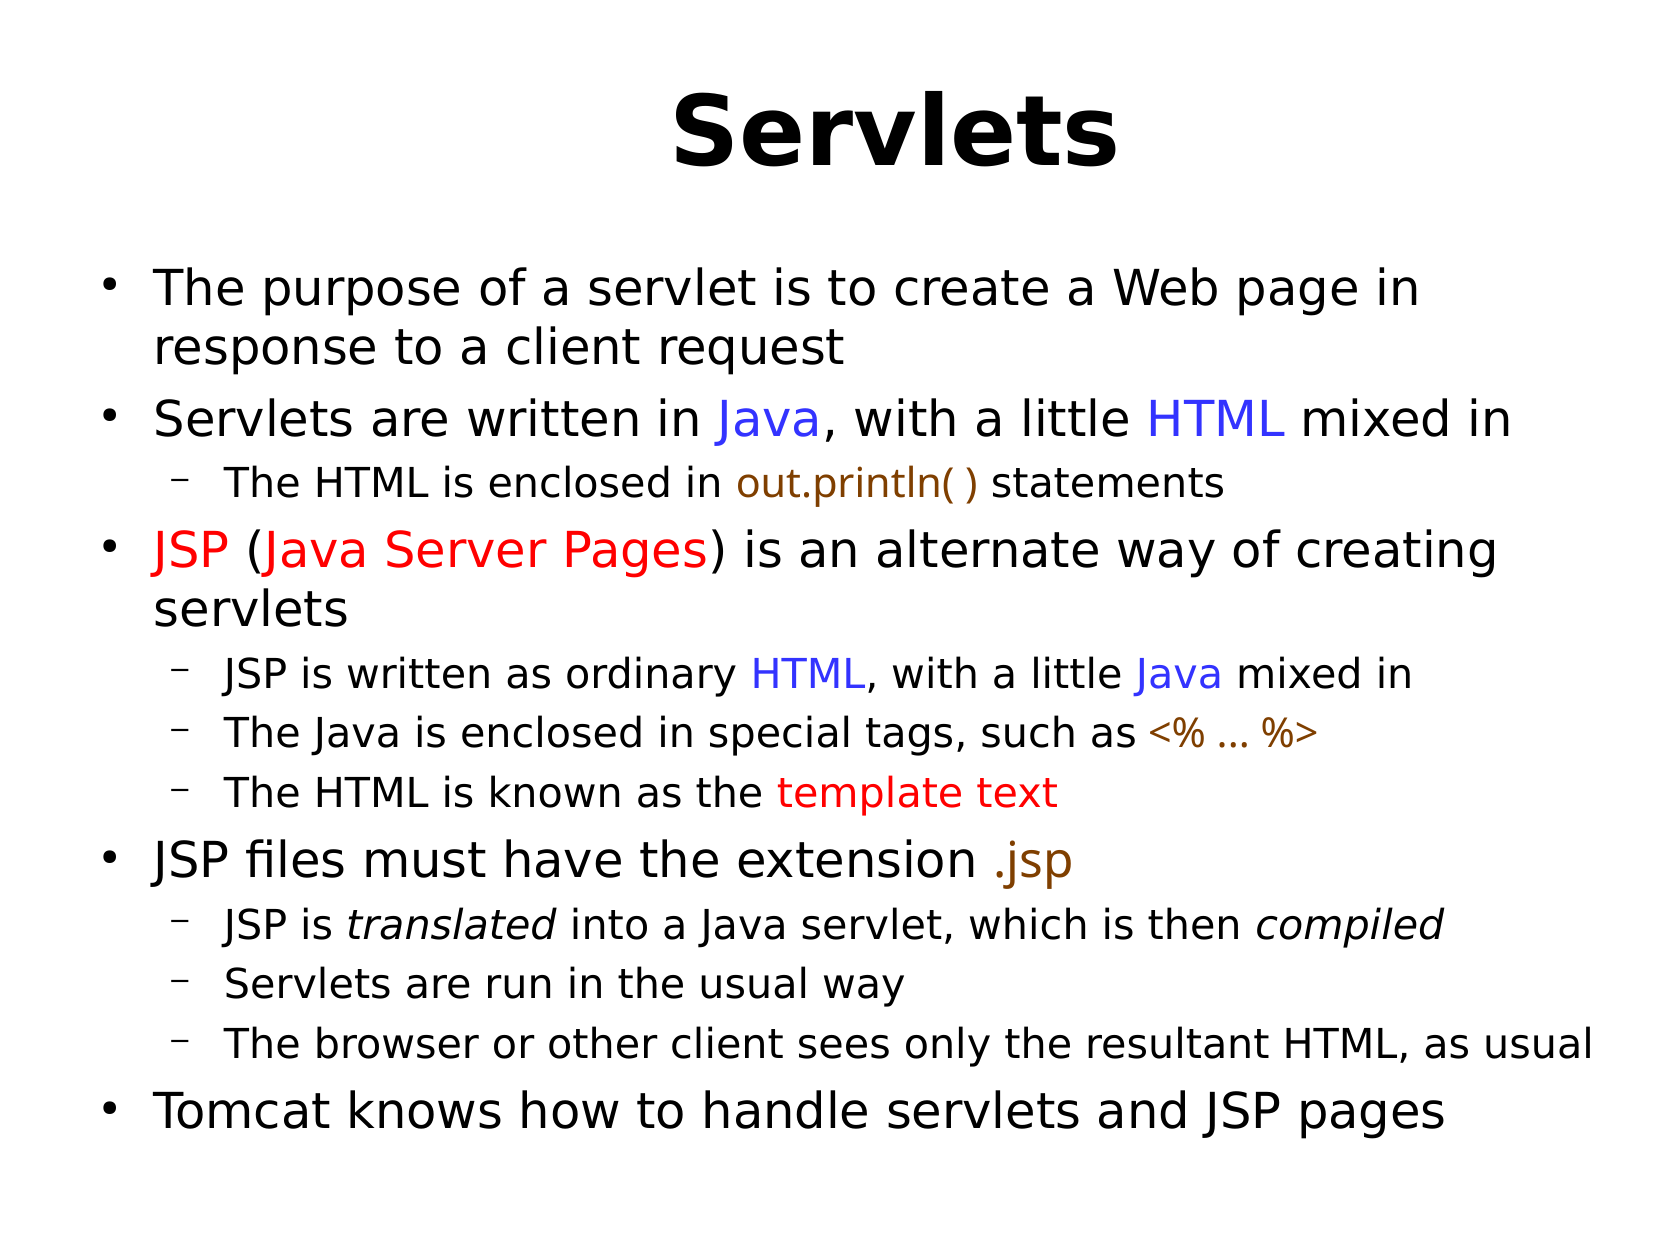

# Servlets
The purpose of a servlet is to create a Web page in response to a client request
Servlets are written in Java, with a little HTML mixed in
The HTML is enclosed in out.println( ) statements
JSP (Java Server Pages) is an alternate way of creating servlets
JSP is written as ordinary HTML, with a little Java mixed in
The Java is enclosed in special tags, such as <% ... %>
The HTML is known as the template text
JSP files must have the extension .jsp
JSP is translated into a Java servlet, which is then compiled
Servlets are run in the usual way
The browser or other client sees only the resultant HTML, as usual
Tomcat knows how to handle servlets and JSP pages